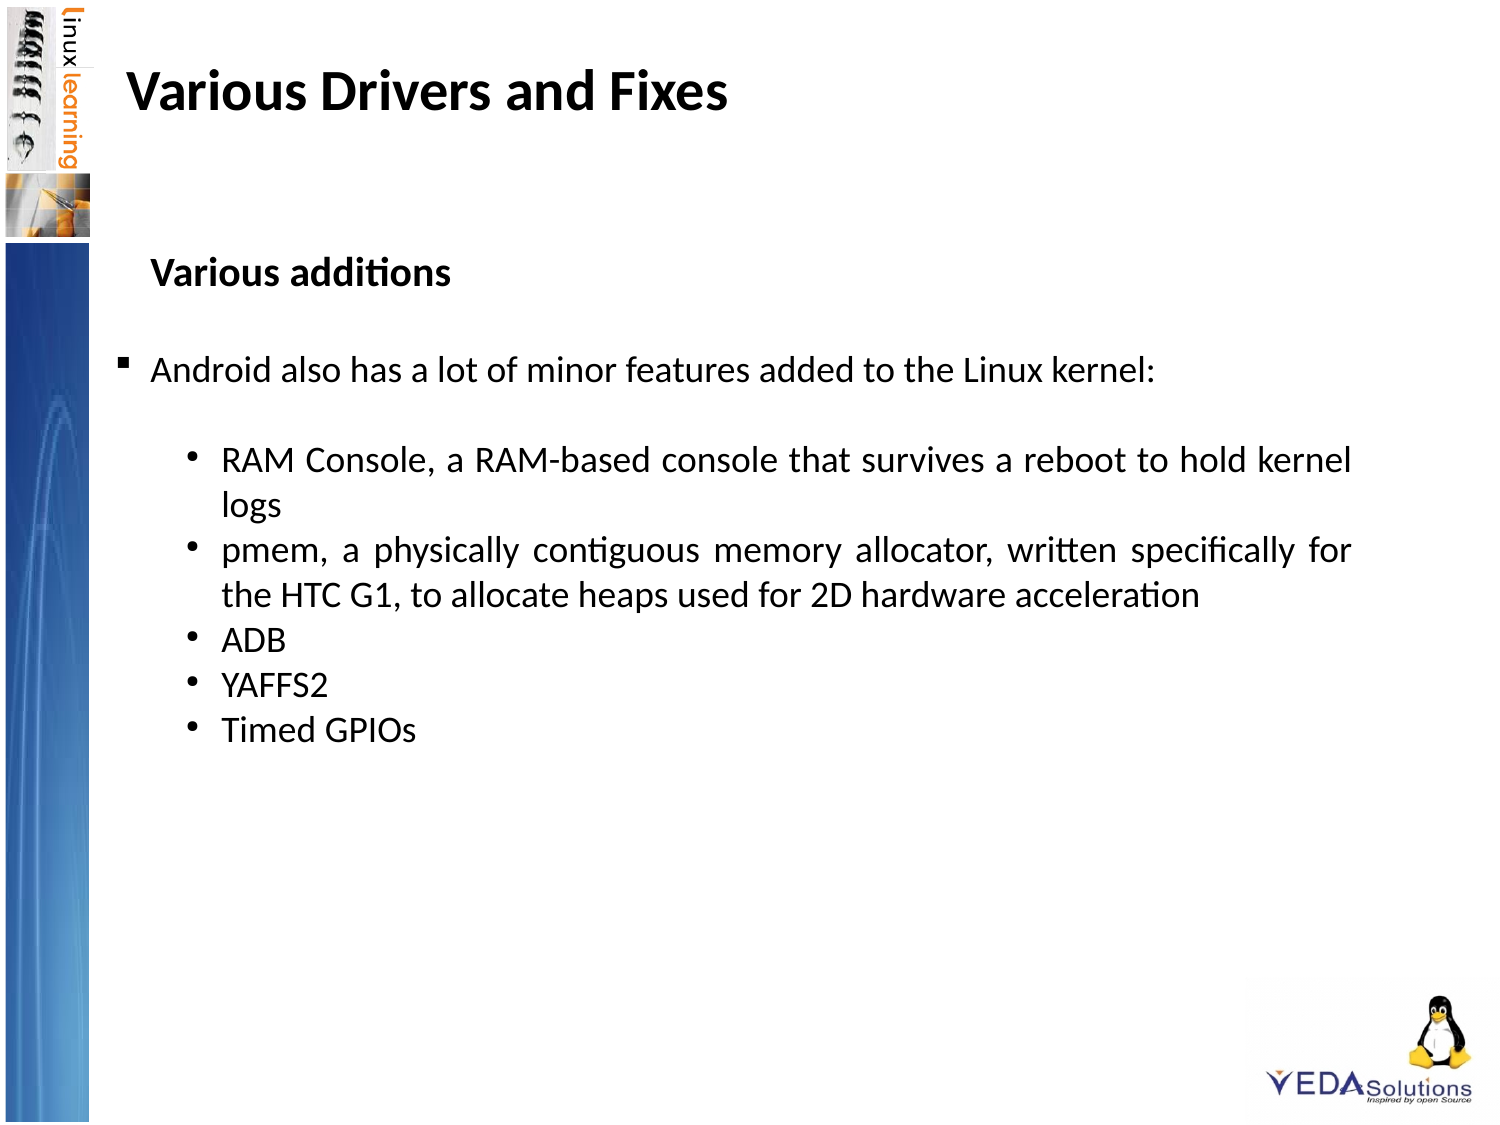

Various Drivers and Fixes
Various additions
Android also has a lot of minor features added to the Linux kernel:
RAM Console, a RAM-based console that survives a reboot to hold kernel logs
pmem, a physically contiguous memory allocator, written specifically for the HTC G1, to allocate heaps used for 2D hardware acceleration
ADB
YAFFS2
Timed GPIOs